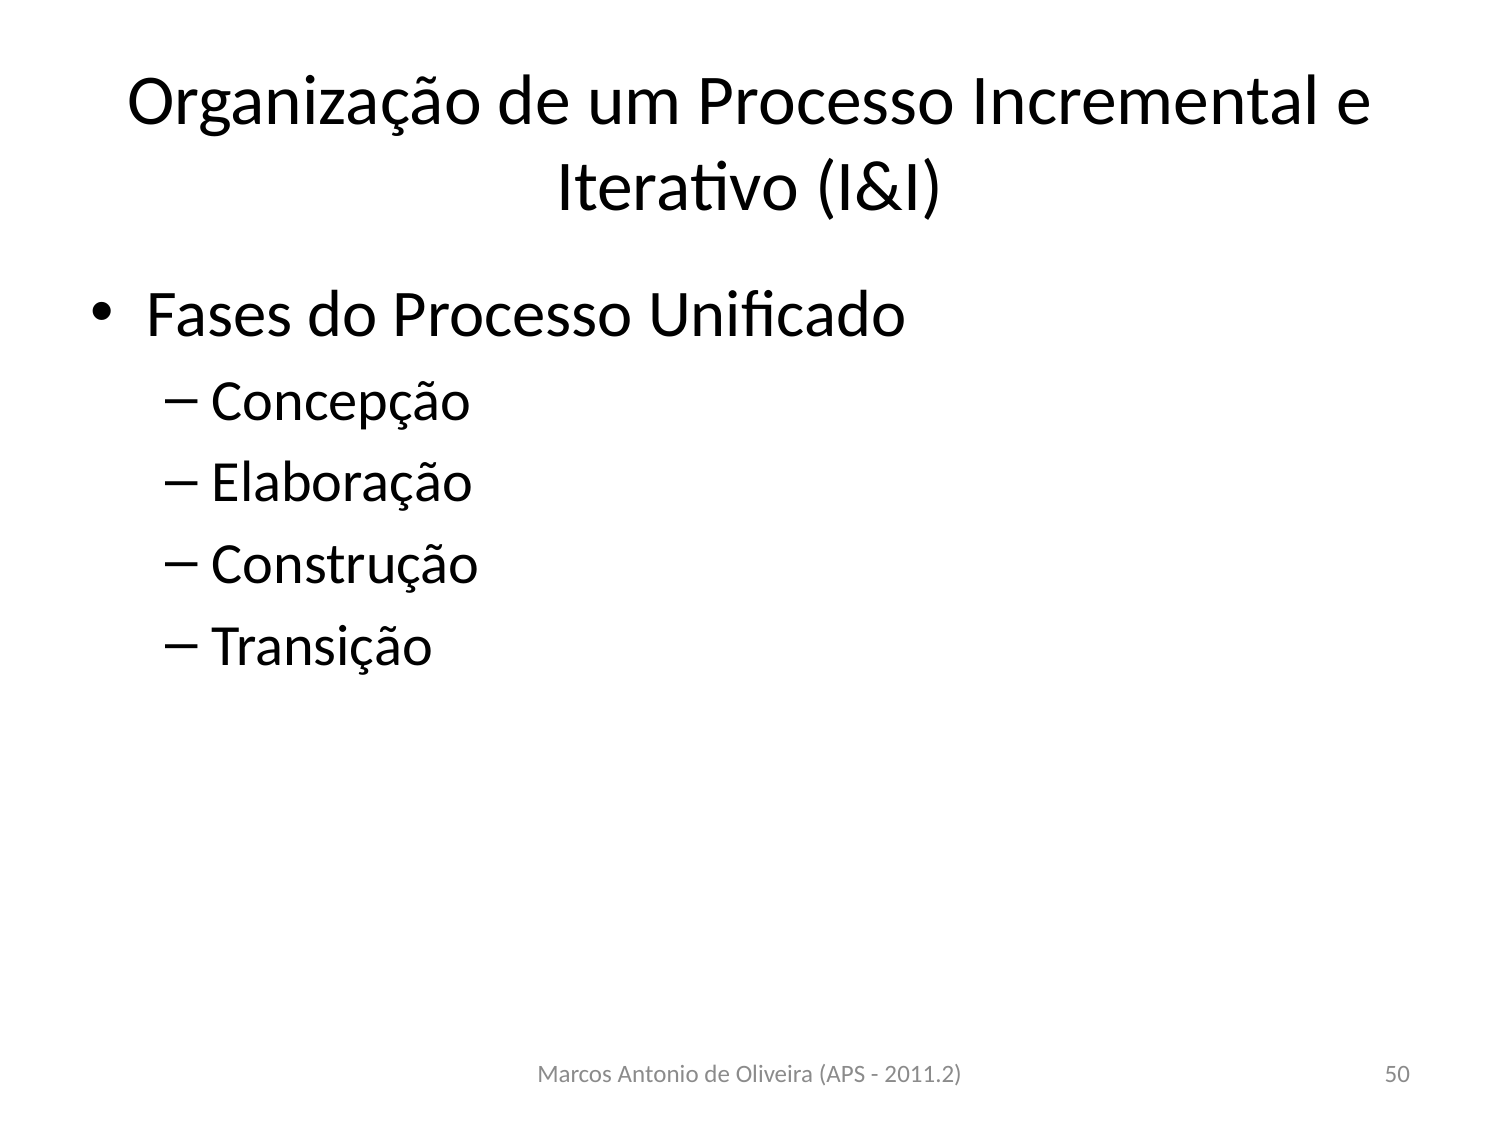

# Organização de um Processo Incremental e Iterativo (I&I)
Fases do Processo Unificado
Concepção
Elaboração
Construção
Transição
Marcos Antonio de Oliveira (APS - 2011.2)